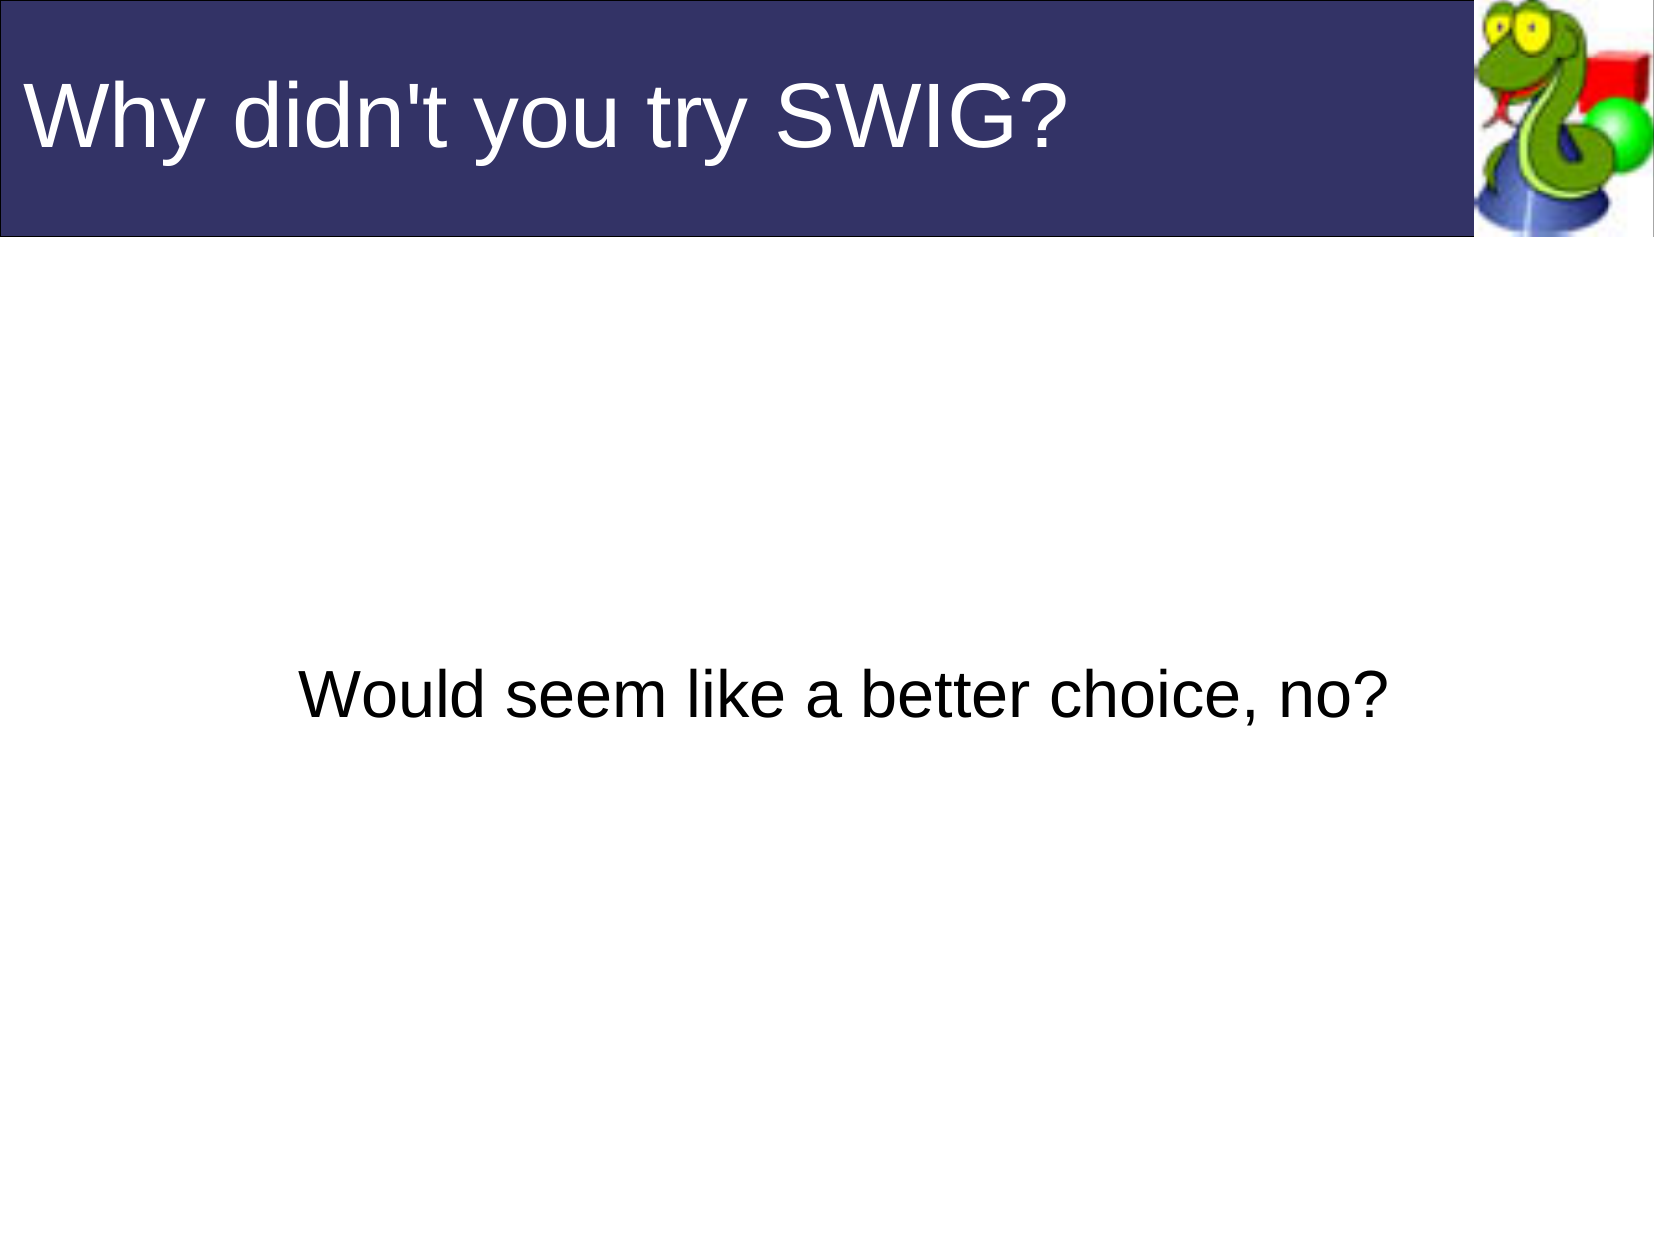

# Why didn't you try SWIG?
Would seem like a better choice, no?